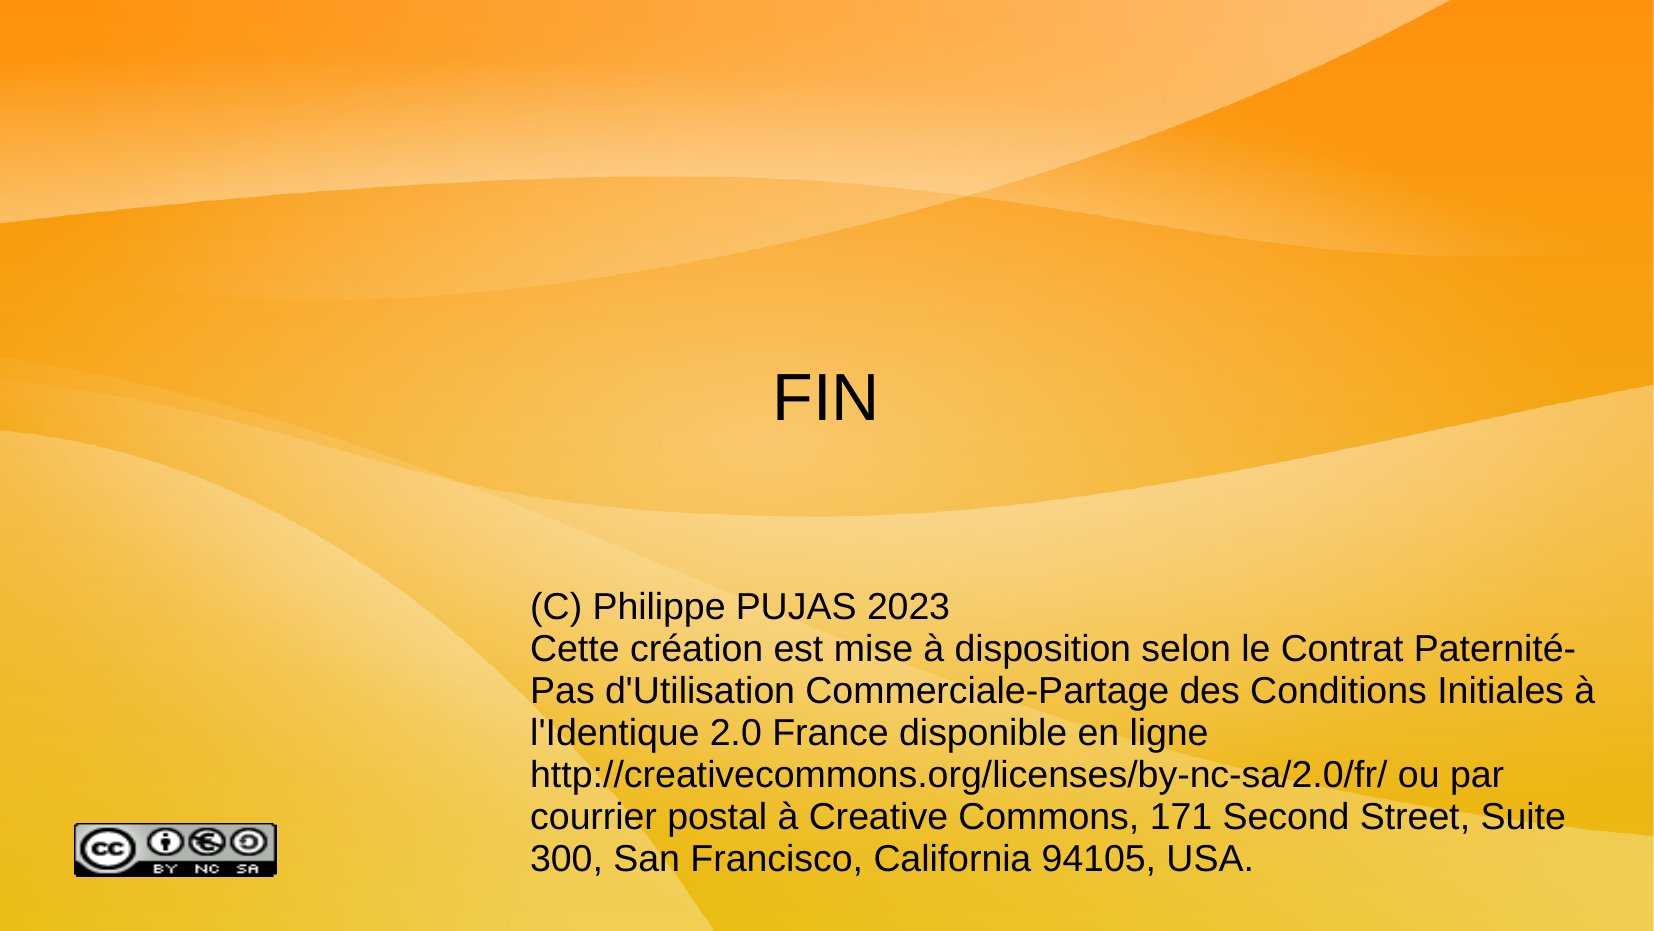

# FIN
(C) Philippe PUJAS 2023
Cette création est mise à disposition selon le Contrat Paternité-Pas d'Utilisation Commerciale-Partage des Conditions Initiales à l'Identique 2.0 France disponible en ligne http://creativecommons.org/licenses/by-nc-sa/2.0/fr/ ou par courrier postal à Creative Commons, 171 Second Street, Suite 300, San Francisco, California 94105, USA.